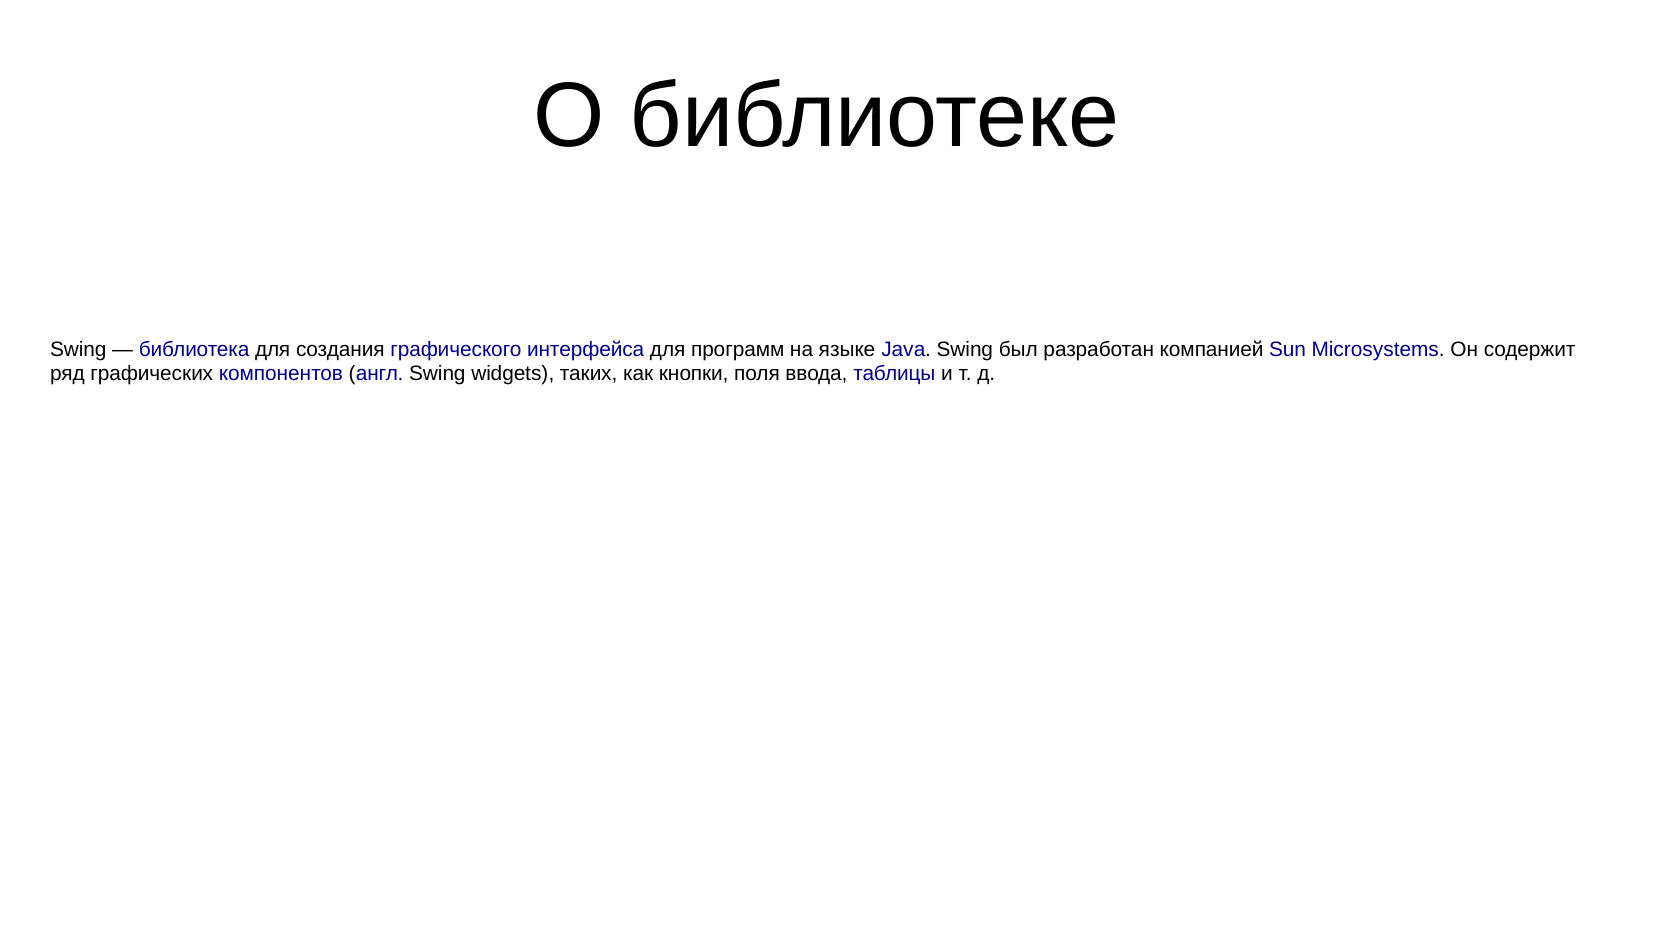

# О библиотеке
Swing — библиотека для создания графического интерфейса для программ на языке Java. Swing был разработан компанией Sun Microsystems. Он содержит ряд графических компонентов (англ. Swing widgets), таких, как кнопки, поля ввода, таблицы и т. д.